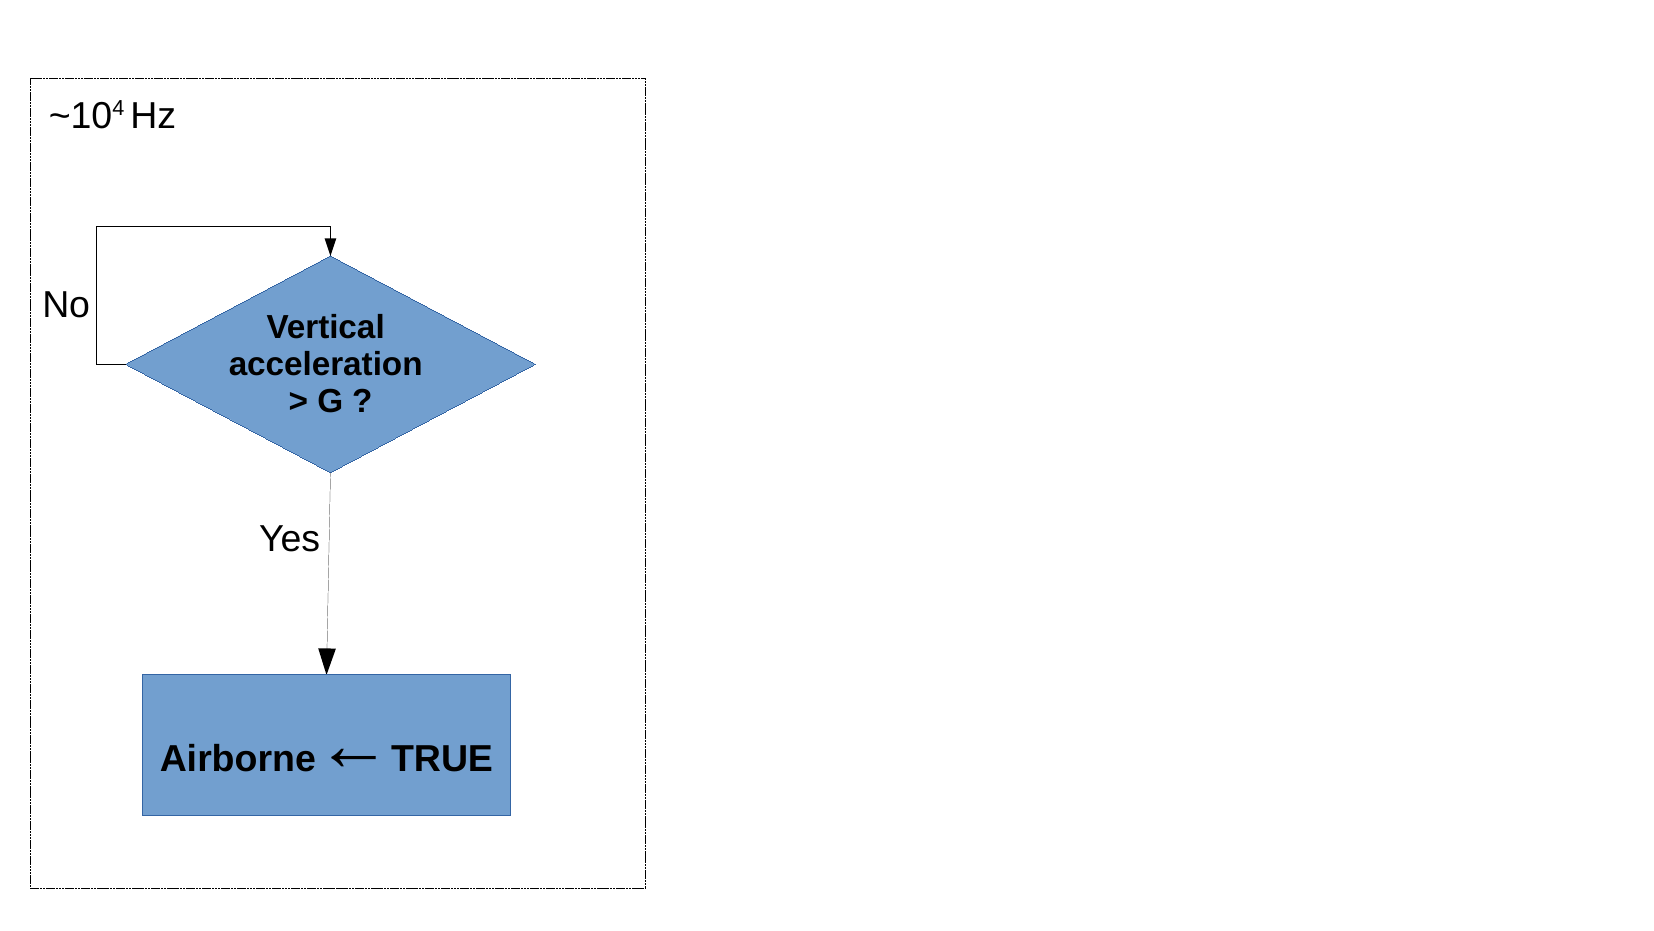

~104 Hz
Vertical
acceleration
> G ?
No
Yes
Airborne←TRUE